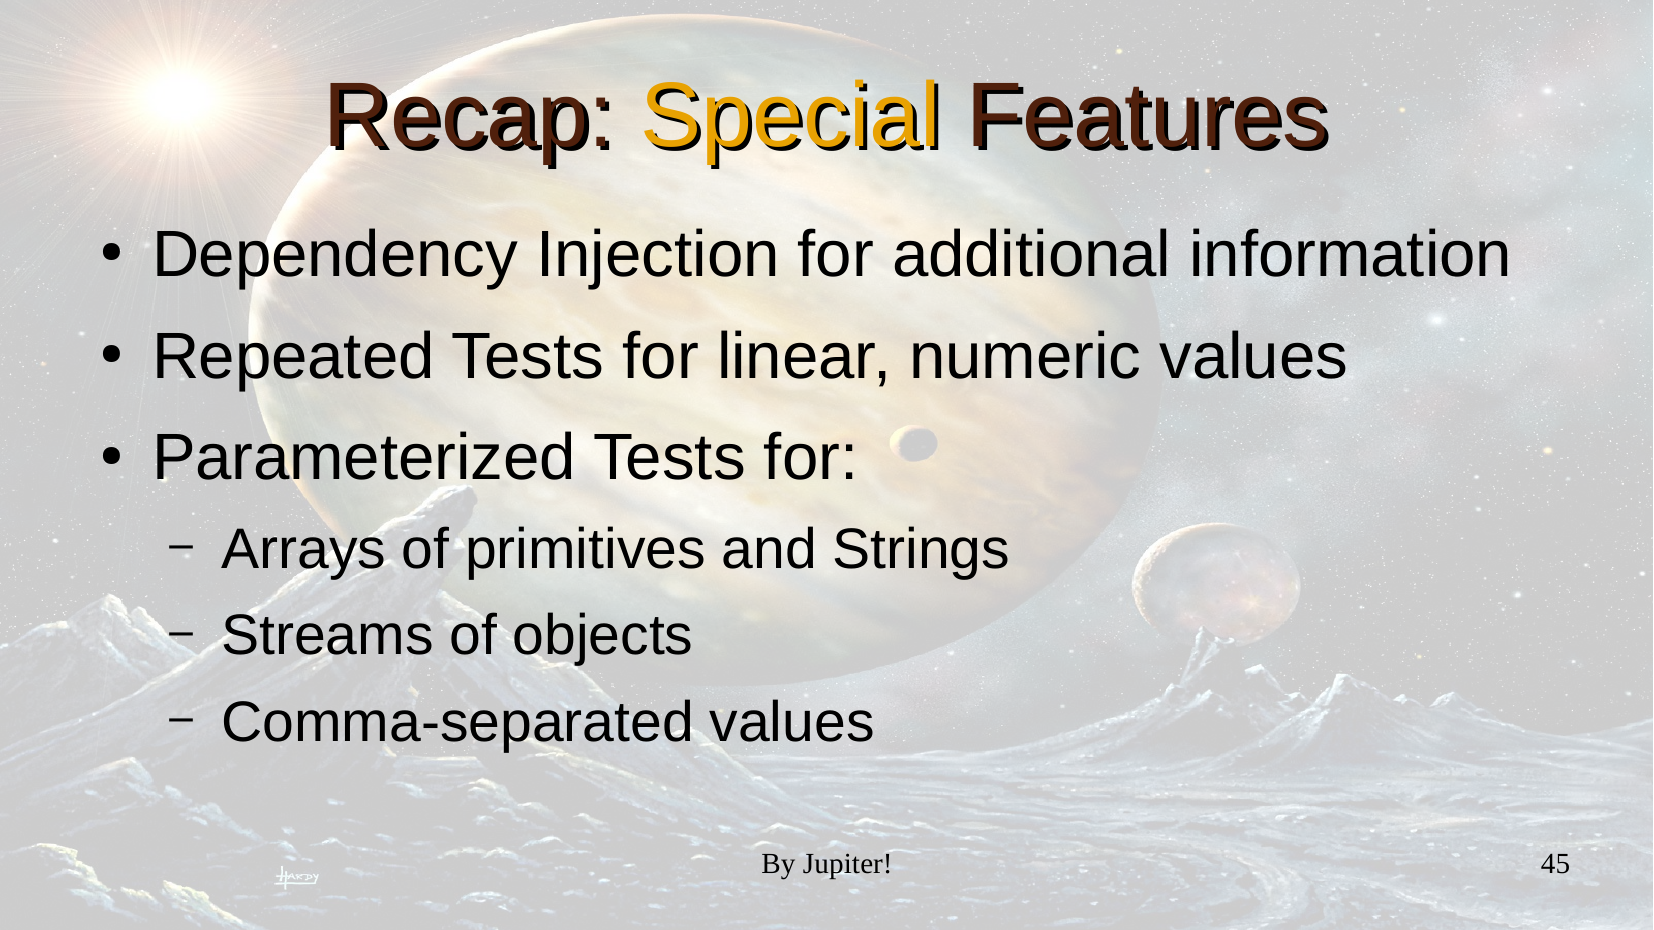

# Recap: Special Features
Dependency Injection for additional information
Repeated Tests for linear, numeric values
Parameterized Tests for:
Arrays of primitives and Strings
Streams of objects
Comma-separated values
By Jupiter!